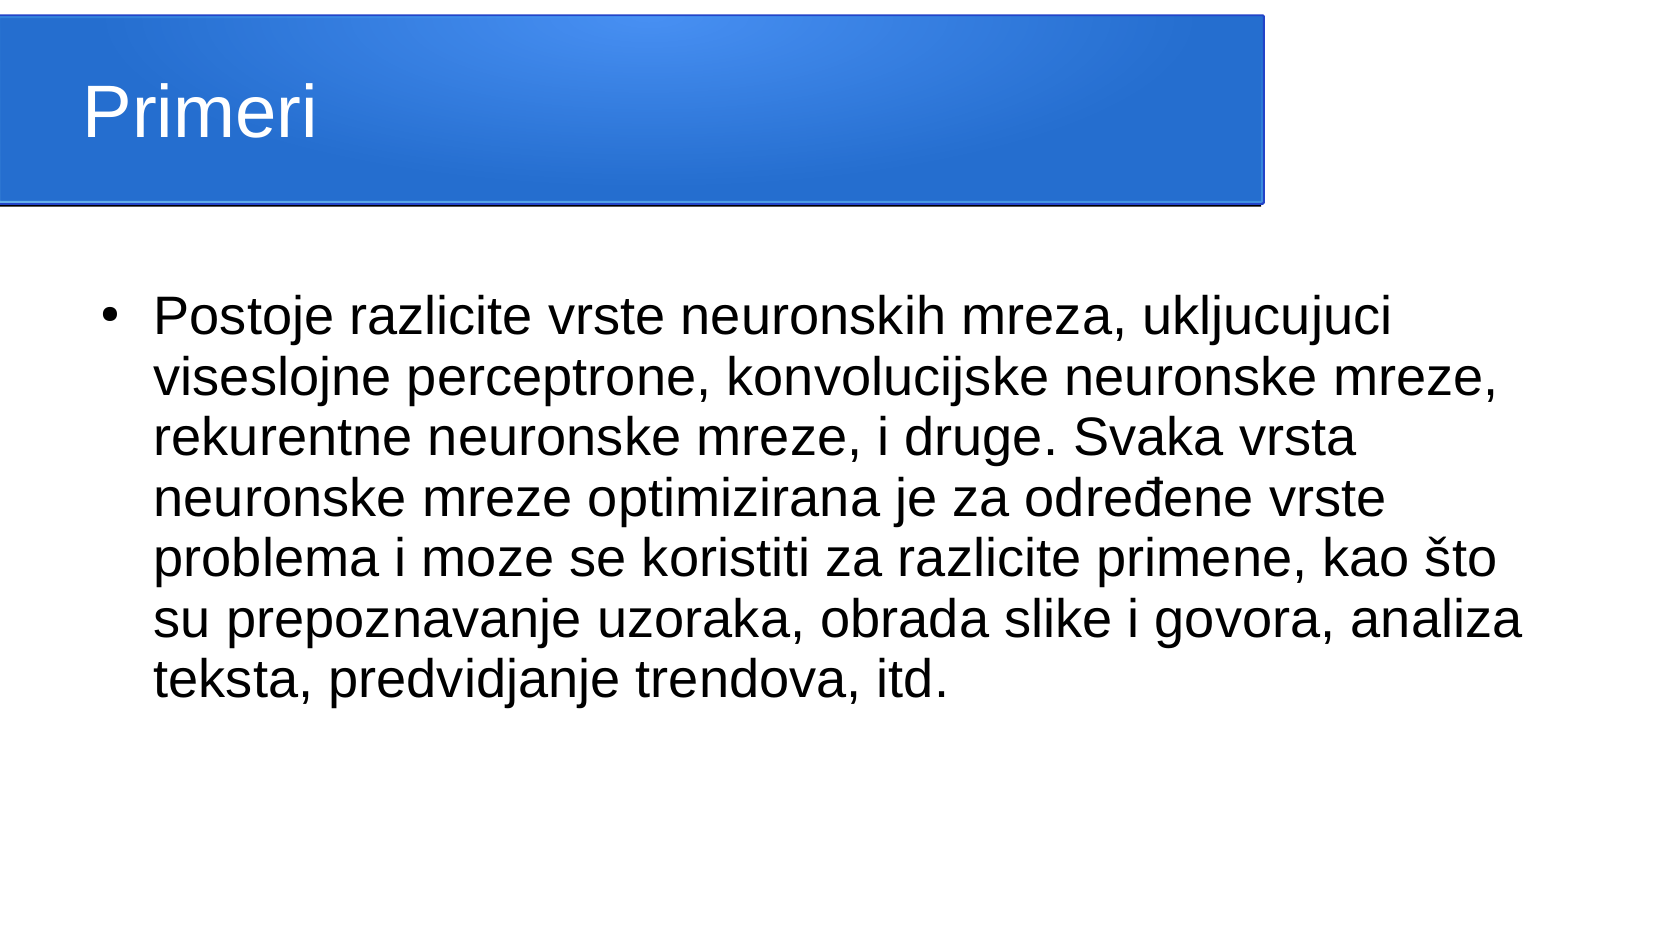

# Primeri
Postoje razlicite vrste neuronskih mreza, ukljucujuci viseslojne perceptrone, konvolucijske neuronske mreze, rekurentne neuronske mreze, i druge. Svaka vrsta neuronske mreze optimizirana je za određene vrste problema i moze se koristiti za razlicite primene, kao što su prepoznavanje uzoraka, obrada slike i govora, analiza teksta, predvidjanje trendova, itd.